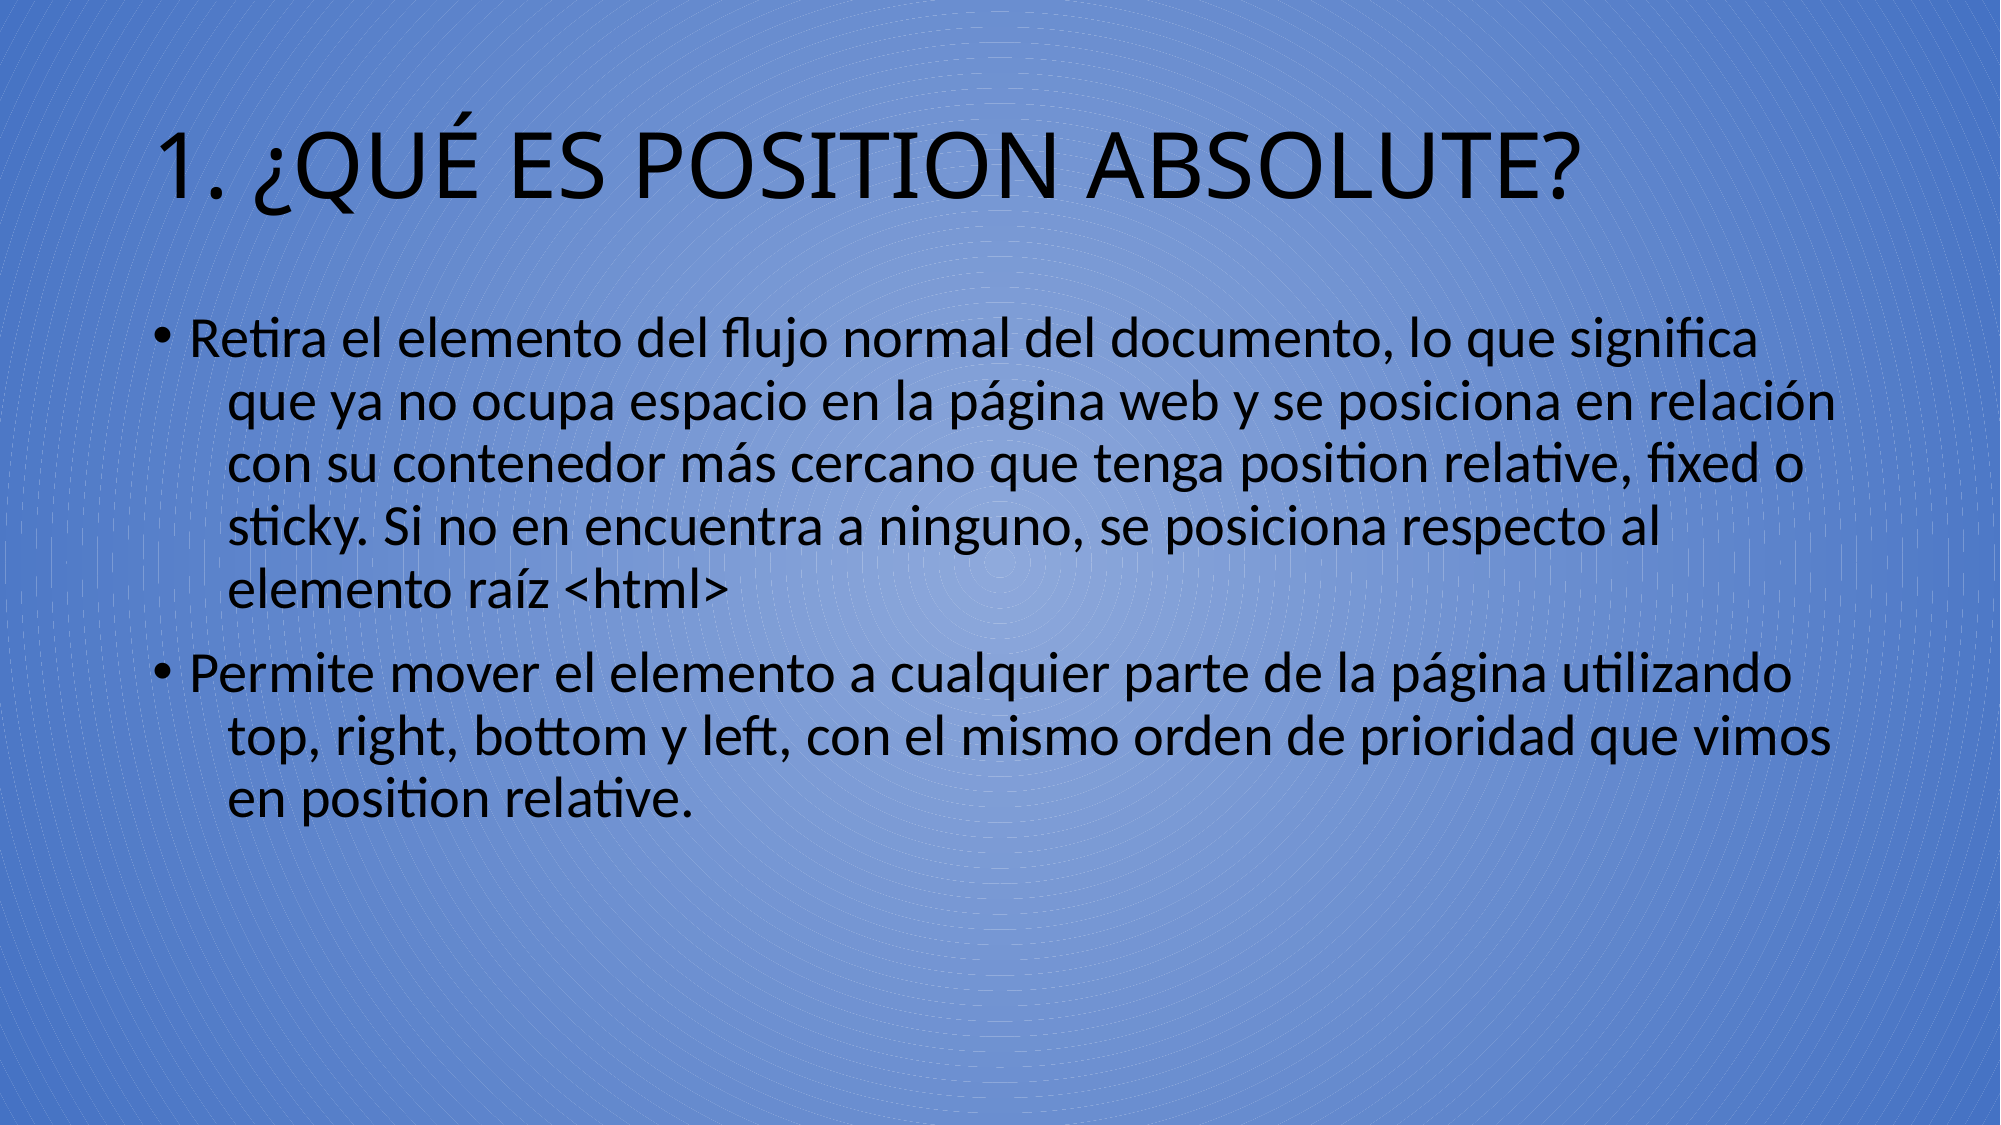

# 1. ¿QUÉ ES POSITION ABSOLUTE?
Retira el elemento del flujo normal del documento, lo que significa que ya no ocupa espacio en la página web y se posiciona en relación con su contenedor más cercano que tenga position relative, fixed o sticky. Si no en encuentra a ninguno, se posiciona respecto al elemento raíz <html>
Permite mover el elemento a cualquier parte de la página utilizando top, right, bottom y left, con el mismo orden de prioridad que vimos en position relative.